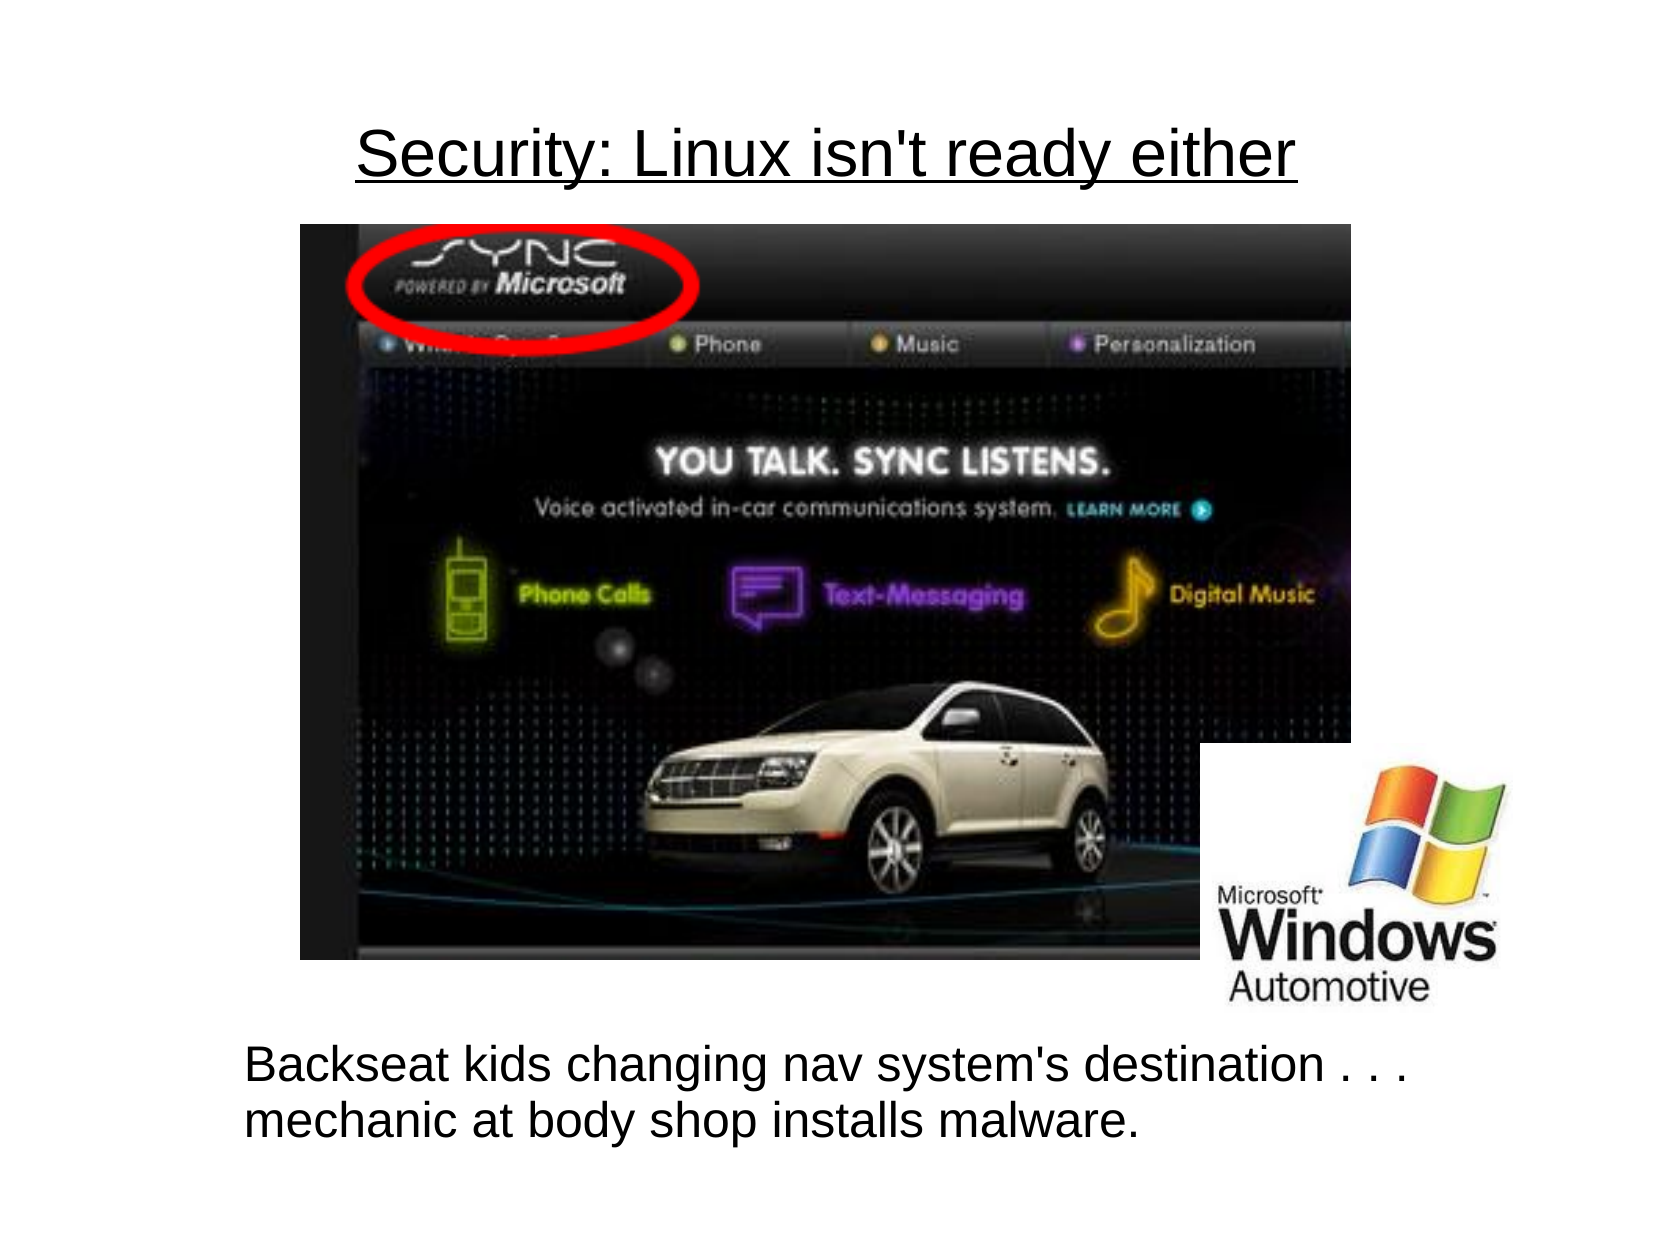

# Security: Linux isn't ready either
Backseat kids changing nav system's destination . . .
mechanic at body shop installs malware.